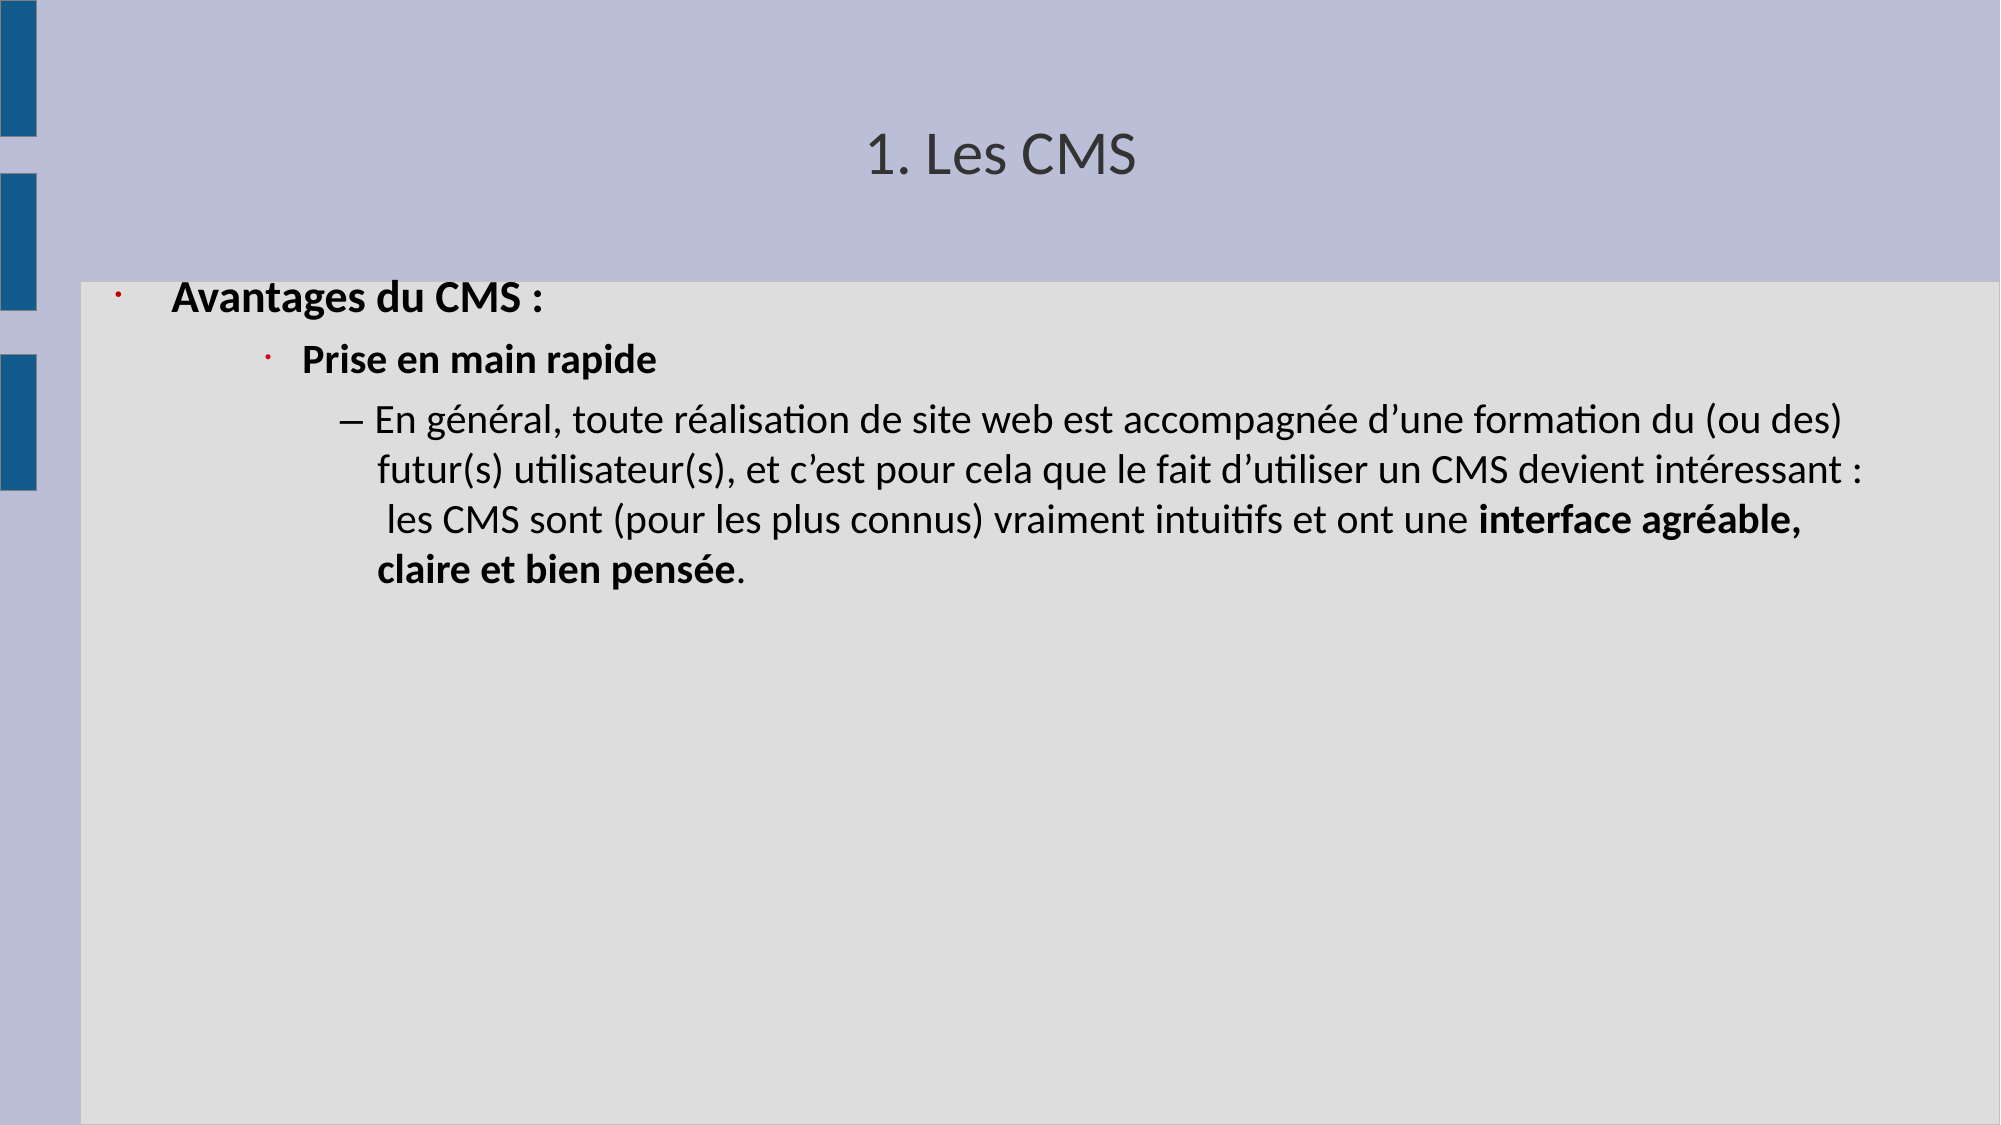

# 1. Les CMS
Avantages du CMS :
Prise en main rapide
– En général, toute réalisation de site web est accompagnée d’une formation du (ou des) futur(s) utilisateur(s), et c’est pour cela que le fait d’utiliser un CMS devient intéressant : les CMS sont (pour les plus connus) vraiment intuitifs et ont une interface agréable, claire et bien pensée.